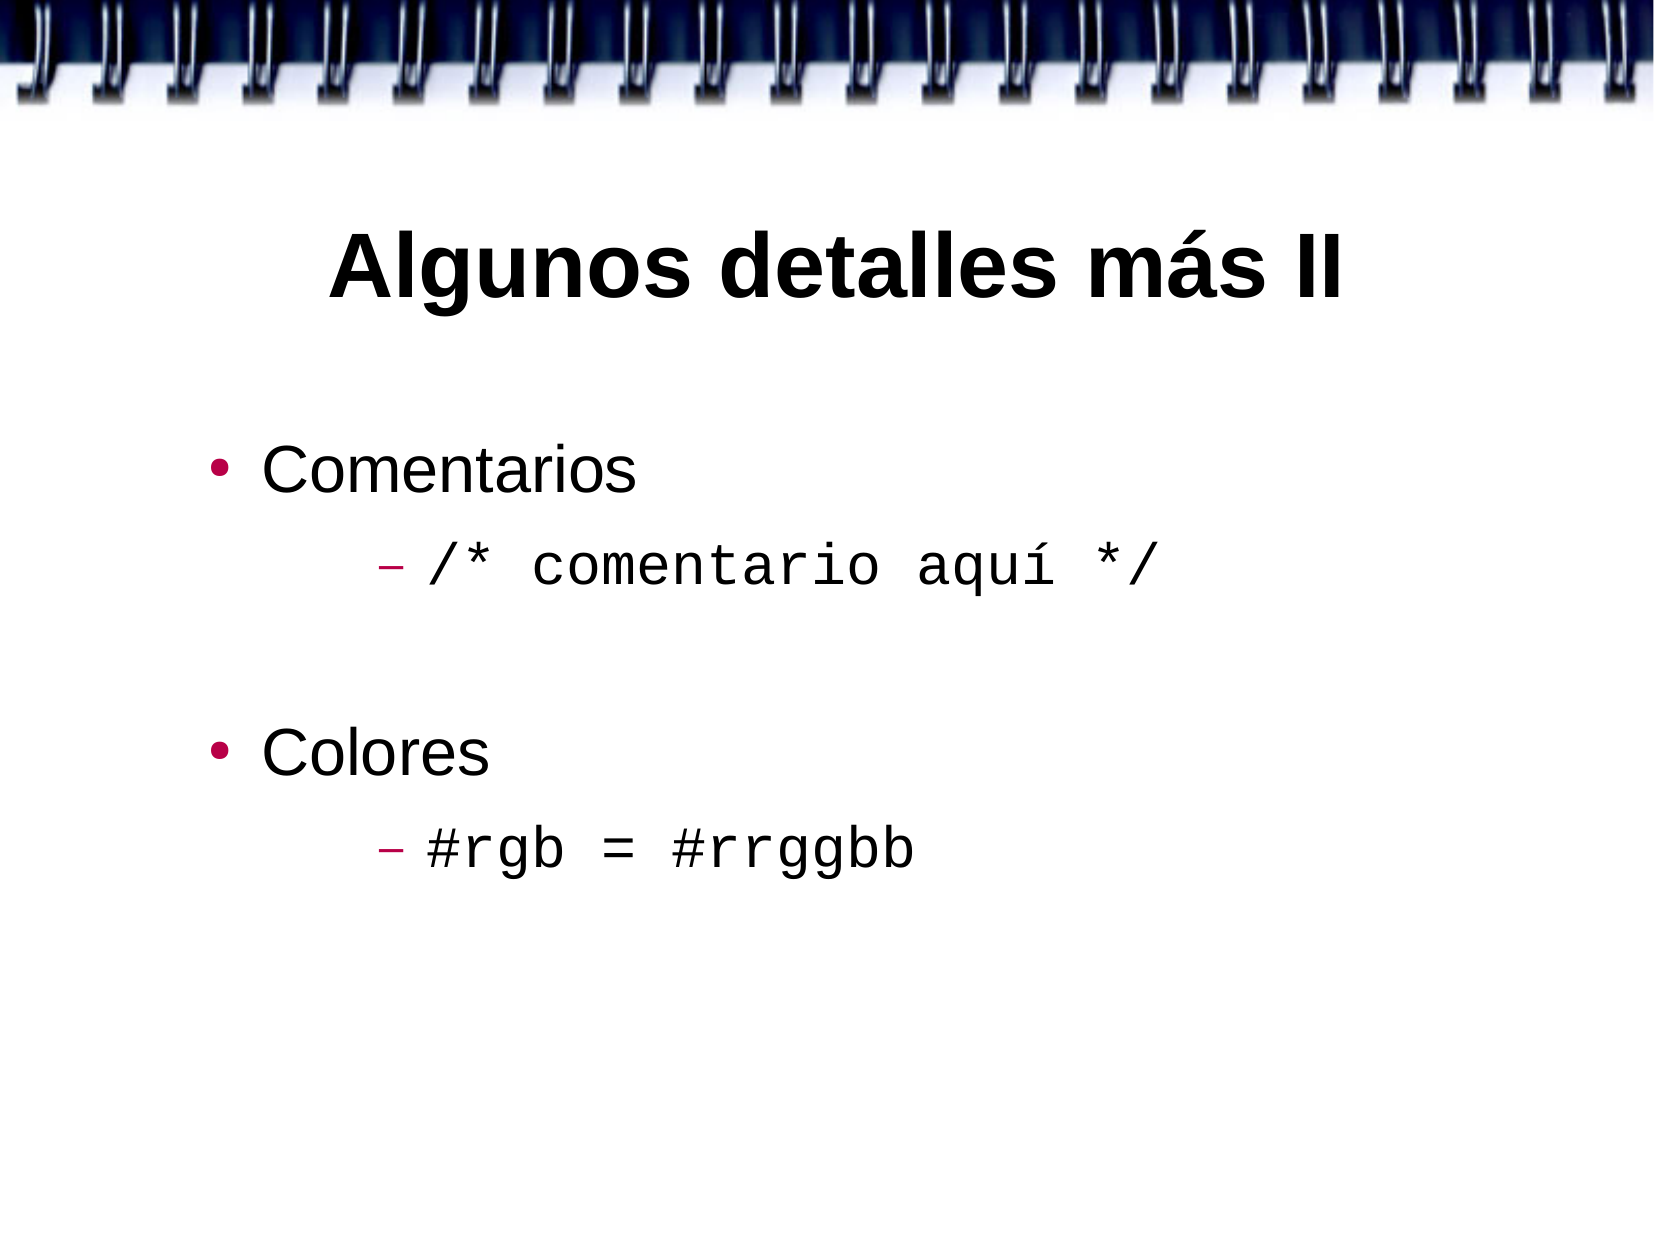

# Algunos detalles más II
Comentarios
/* comentario aquí */
Colores
#rgb = #rrggbb